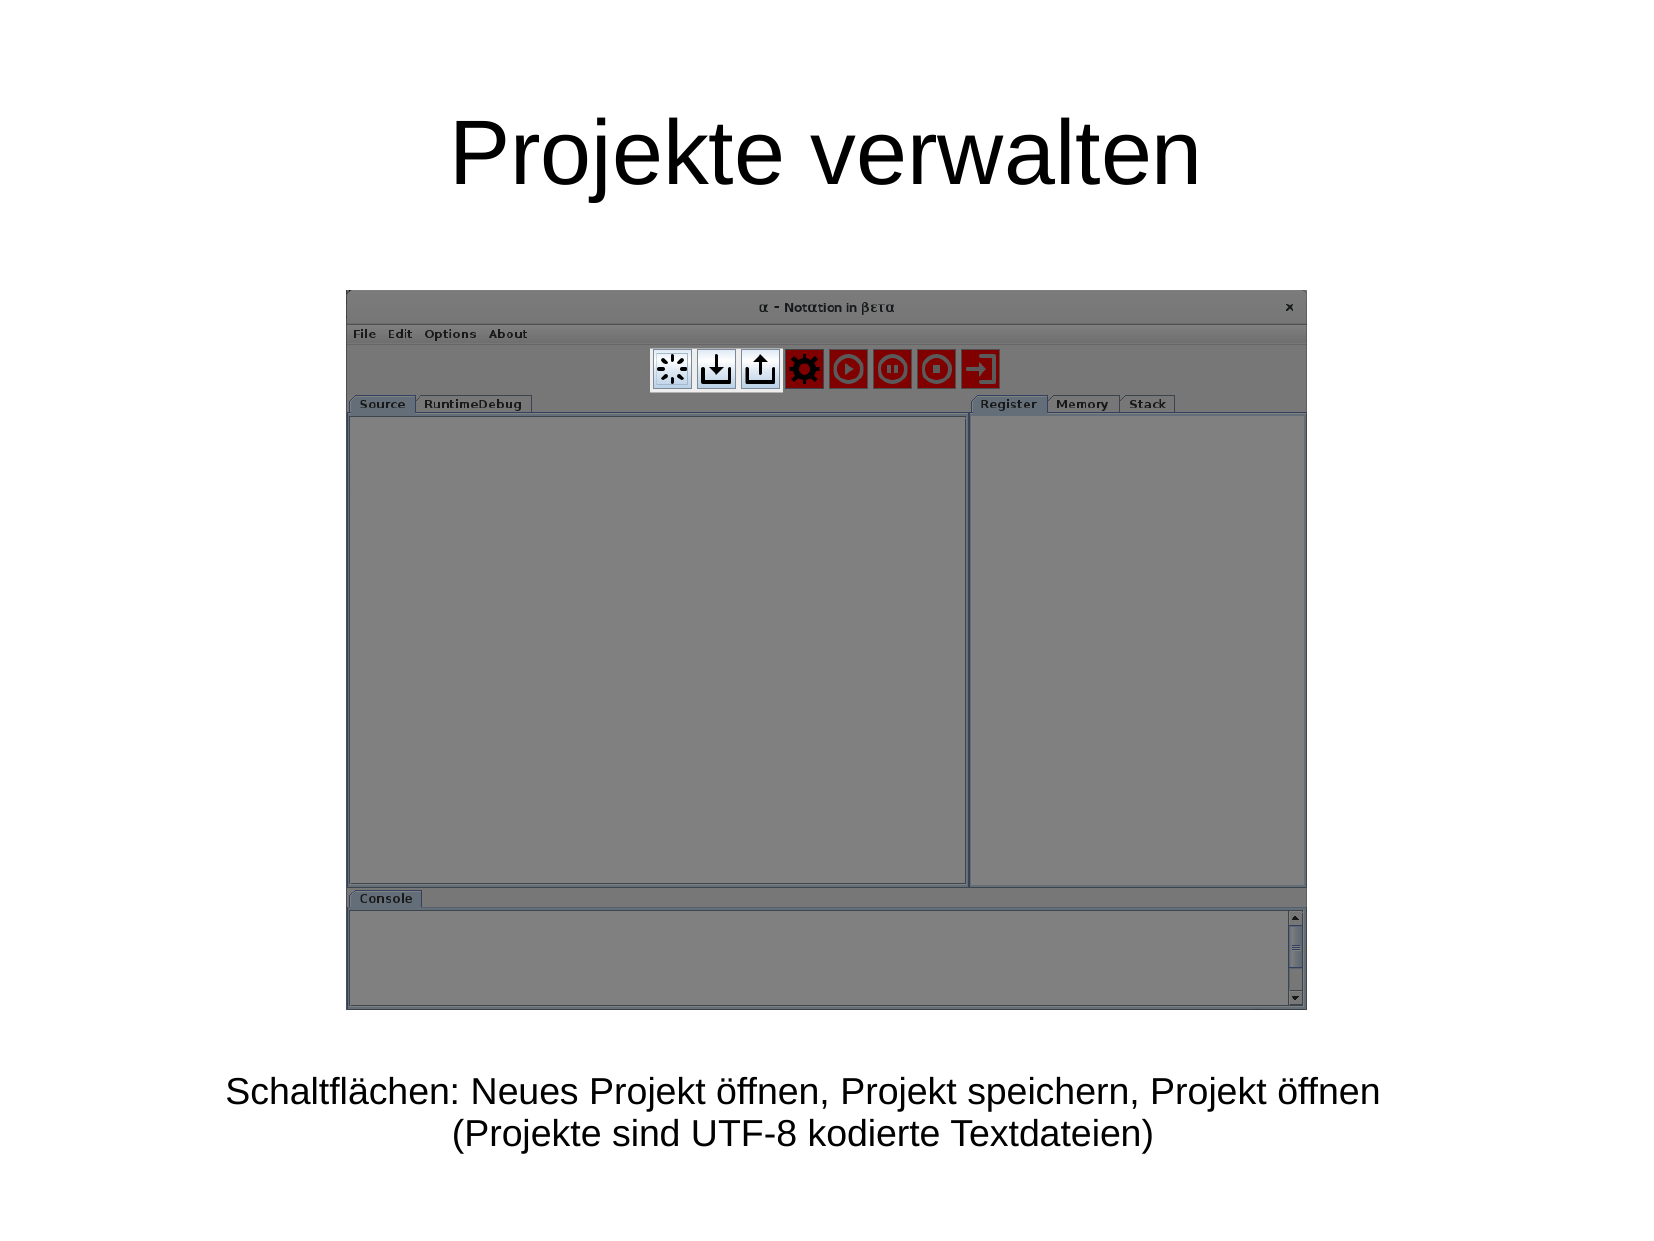

# Projekte verwalten
Schaltflächen: Neues Projekt öffnen, Projekt speichern, Projekt öffnen
(Projekte sind UTF-8 kodierte Textdateien)